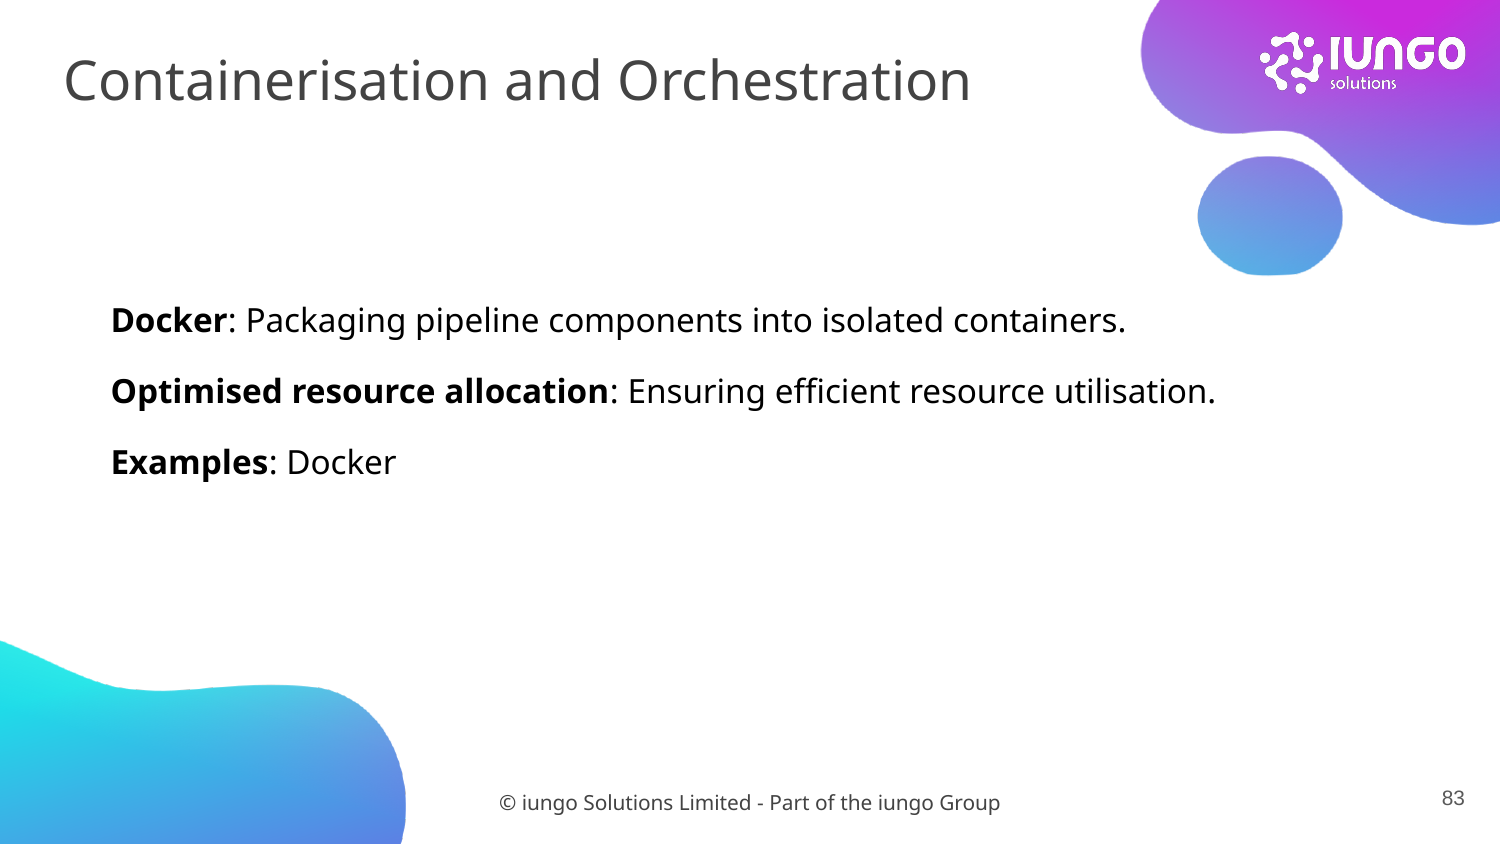

# Containerisation and Orchestration
Docker: Packaging pipeline components into isolated containers.
Optimised resource allocation: Ensuring efficient resource utilisation.
Examples: Docker